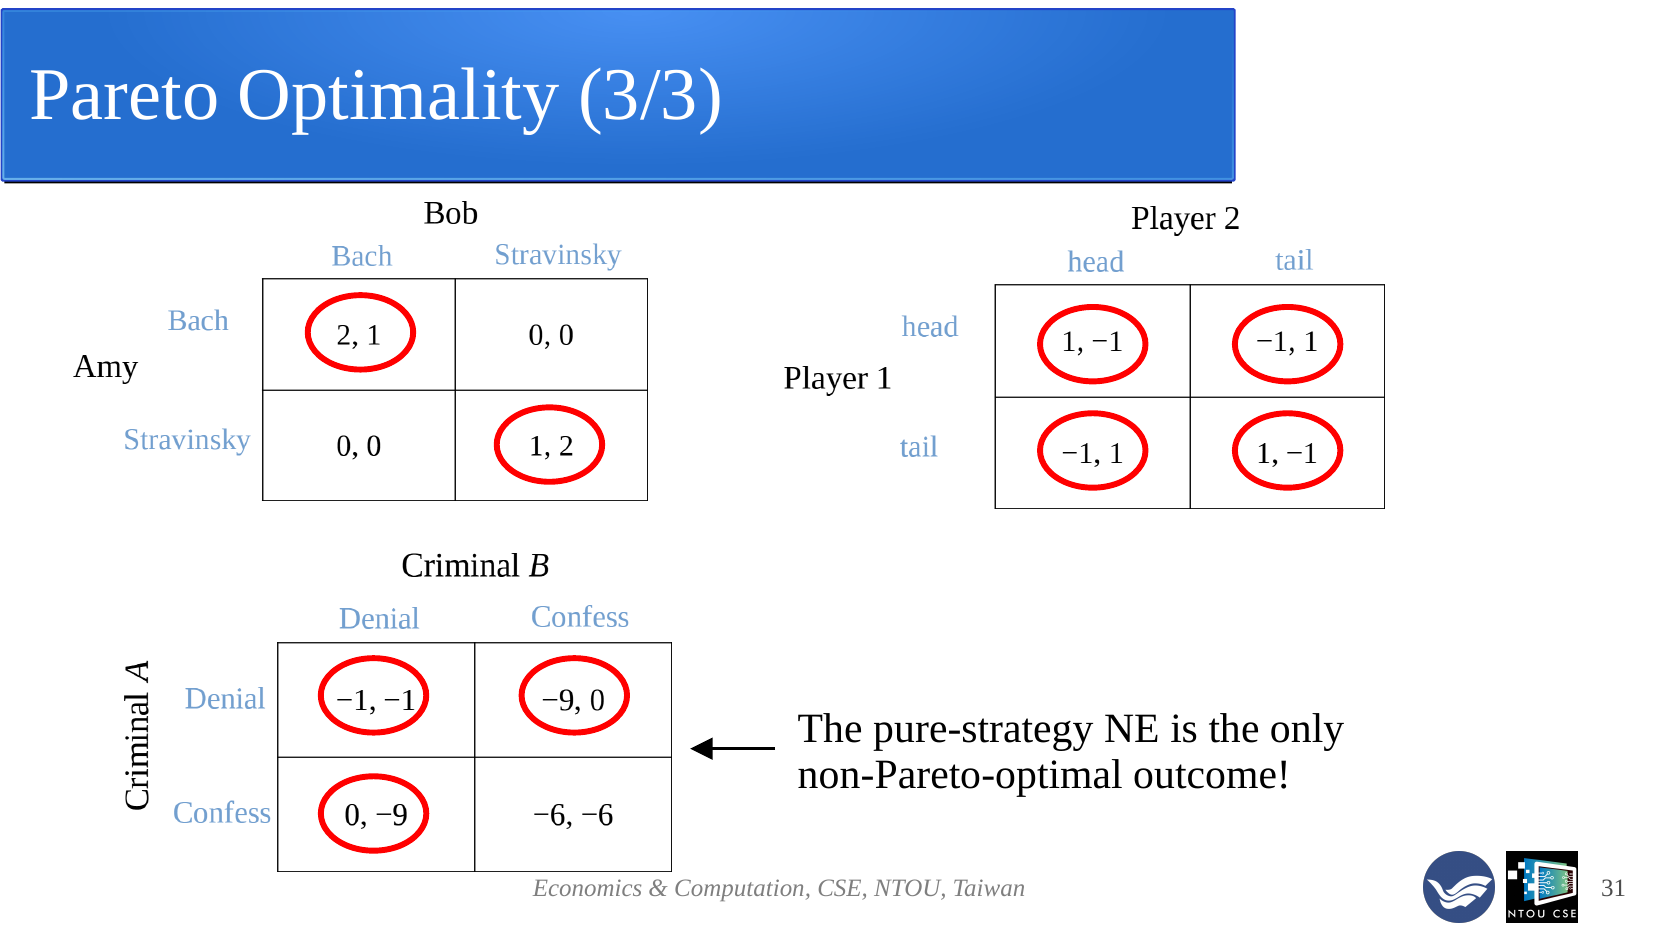

# Pareto Optimality (3/3)
The pure-strategy NE is the only non-Pareto-optimal outcome!
Economics & Computation, CSE, NTOU, Taiwan
31